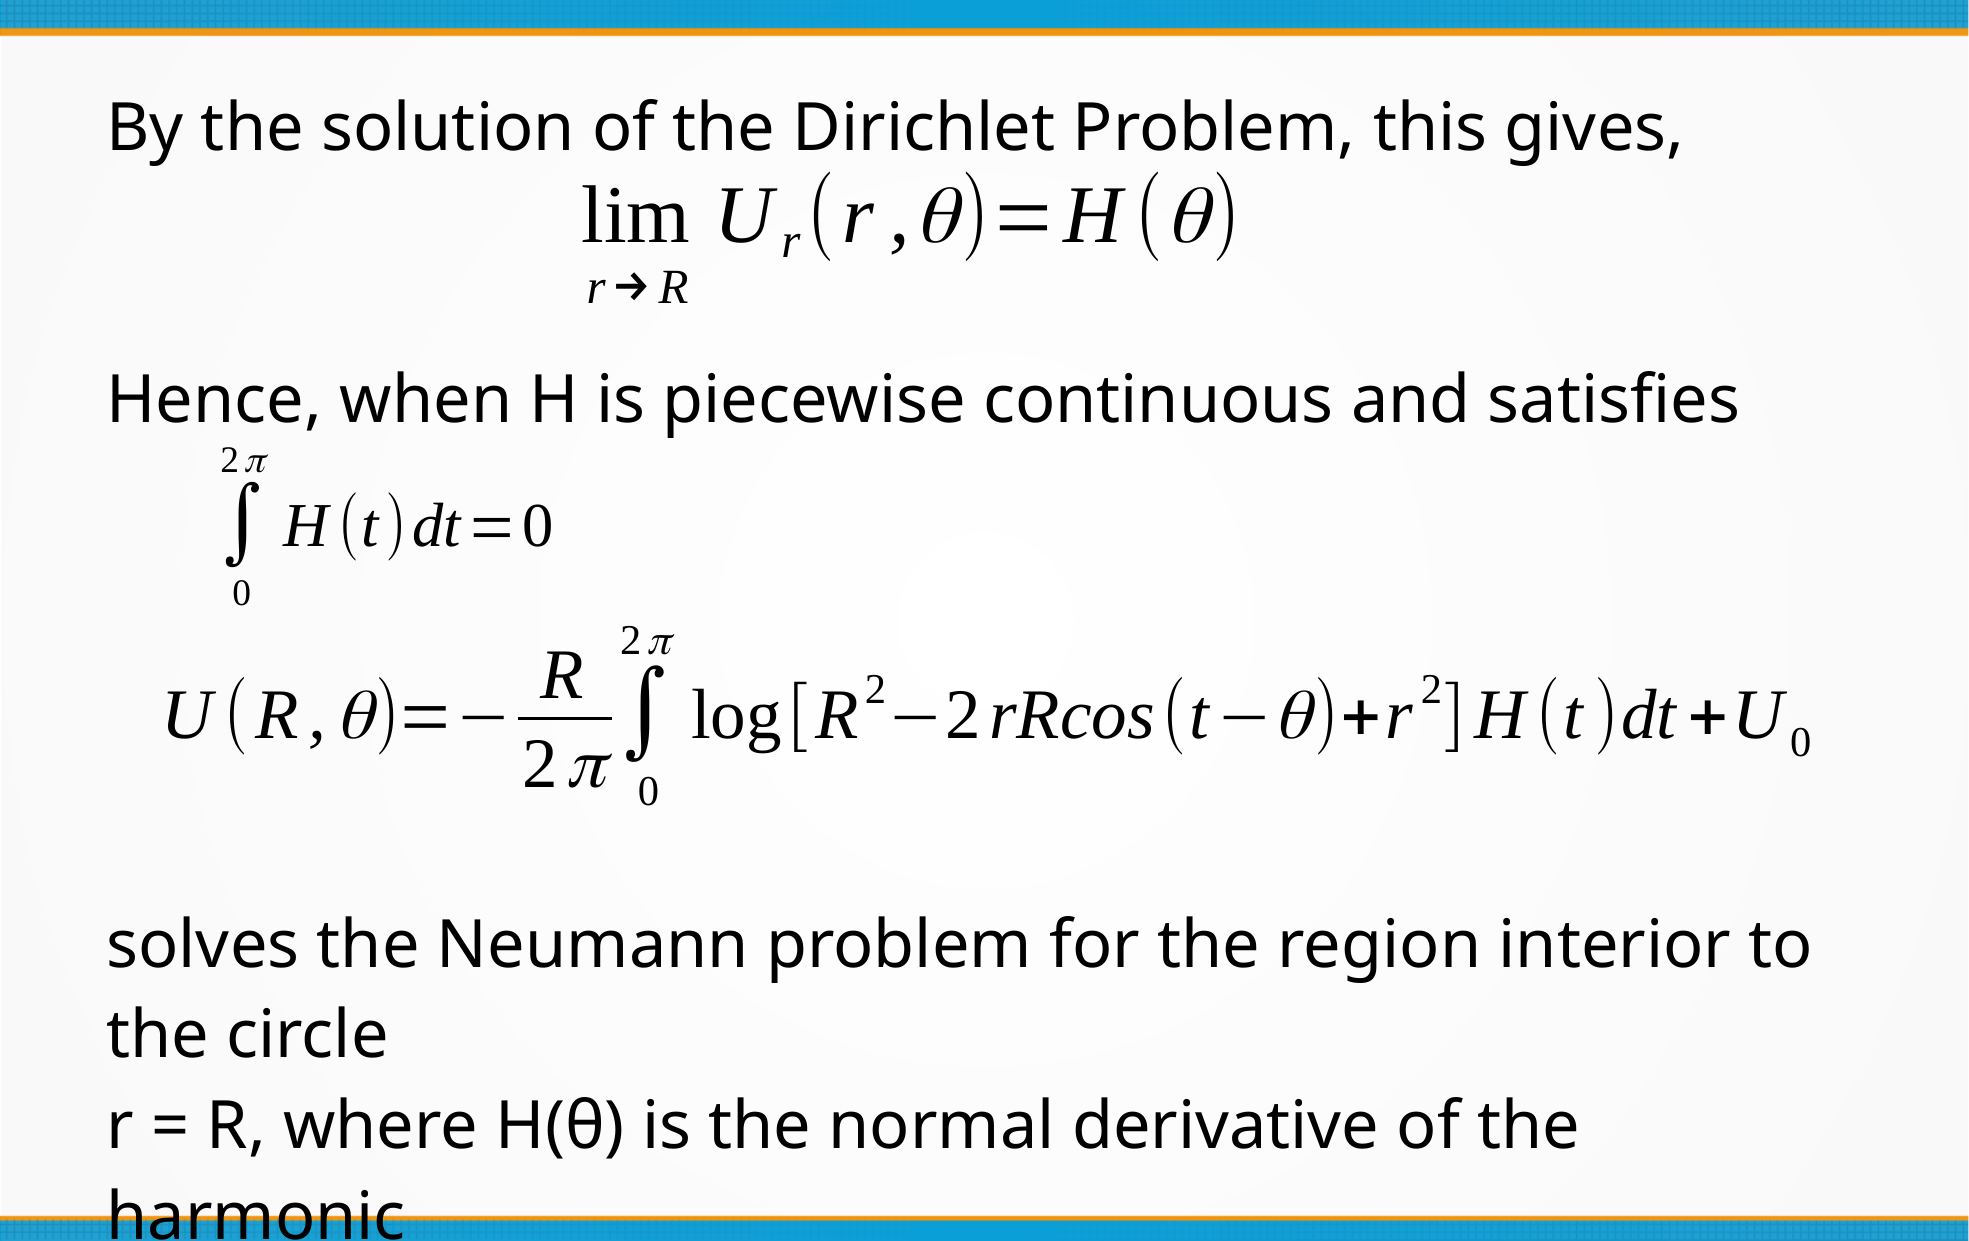

# By the solution of the Dirichlet Problem, this gives,
Hence, when H is piecewise continuous and satisfies
solves the Neumann problem for the region interior to the circle
r = R, where H(θ) is the normal derivative of the harmonic
function U(r, θ) at the boundary